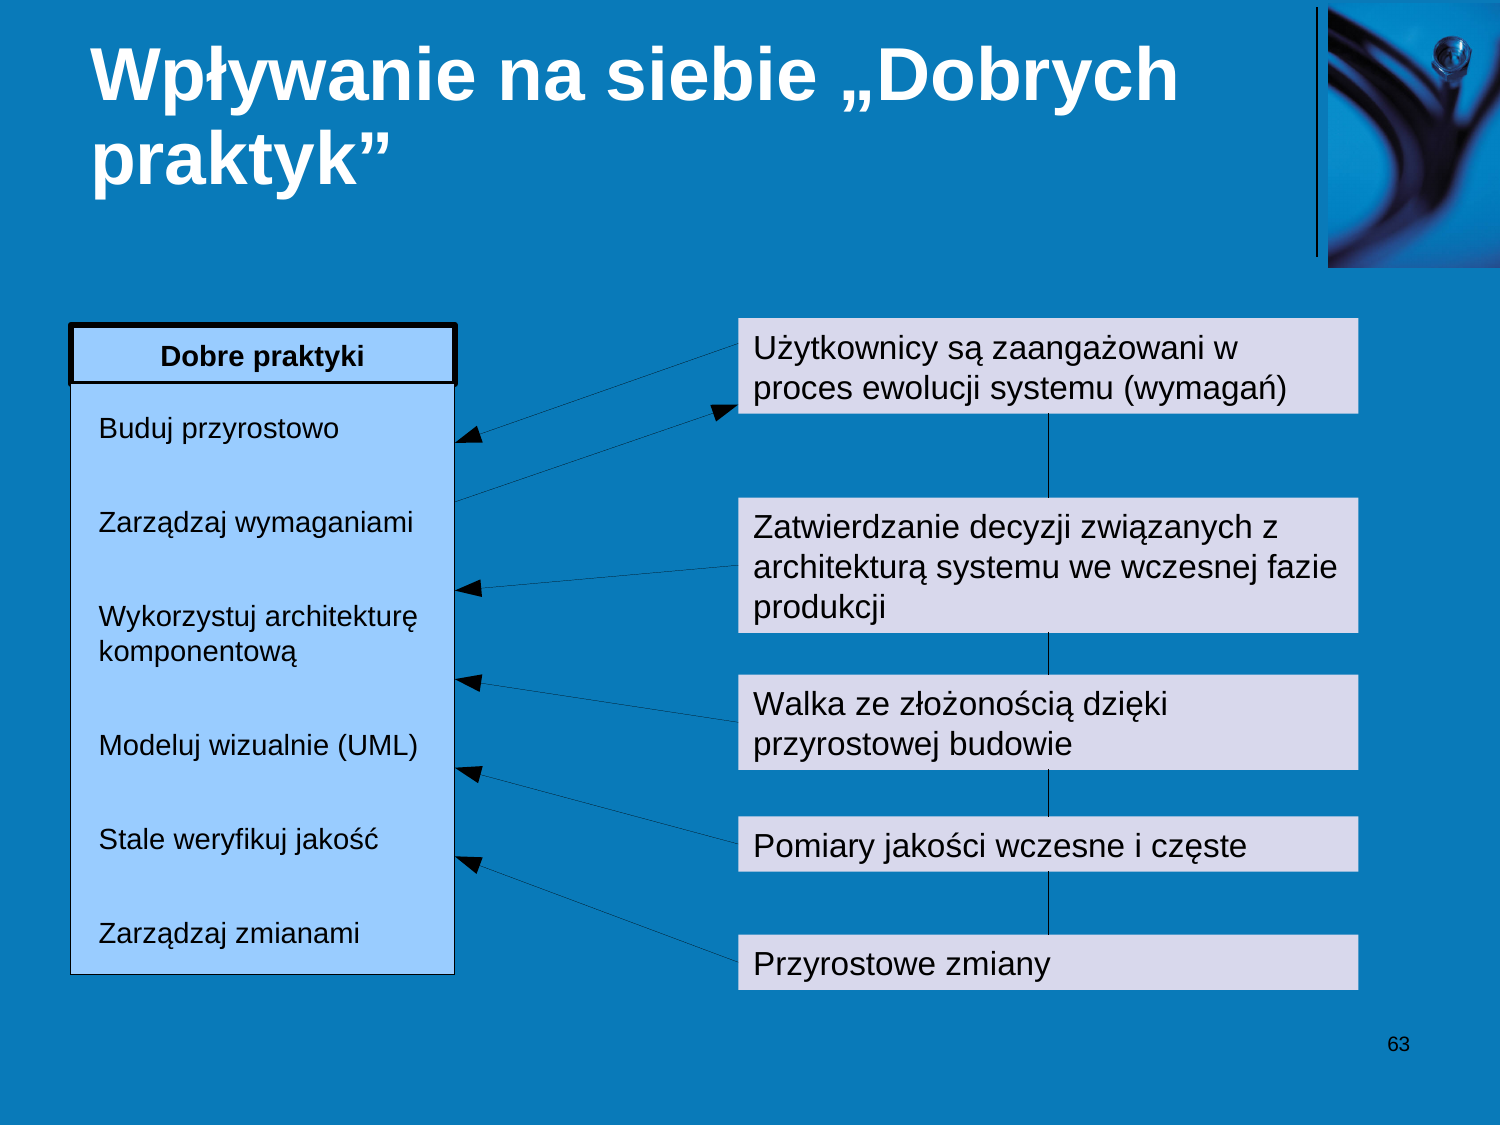

# Wpływanie na siebie „Dobrych praktyk”
Użytkownicy są zaangażowani w proces ewolucji systemu (wymagań)
Dobre praktyki
Buduj przyrostowo
Zarządzaj wymaganiami
Wykorzystuj architekturę
komponentową
Modeluj wizualnie (UML)
Stale weryfikuj jakość
Zarządzaj zmianami
Zatwierdzanie decyzji związanych z architekturą systemu we wczesnej fazie produkcji
Walka ze złożonością dzięki przyrostowej budowie
Pomiary jakości wczesne i częste
Przyrostowe zmiany
63